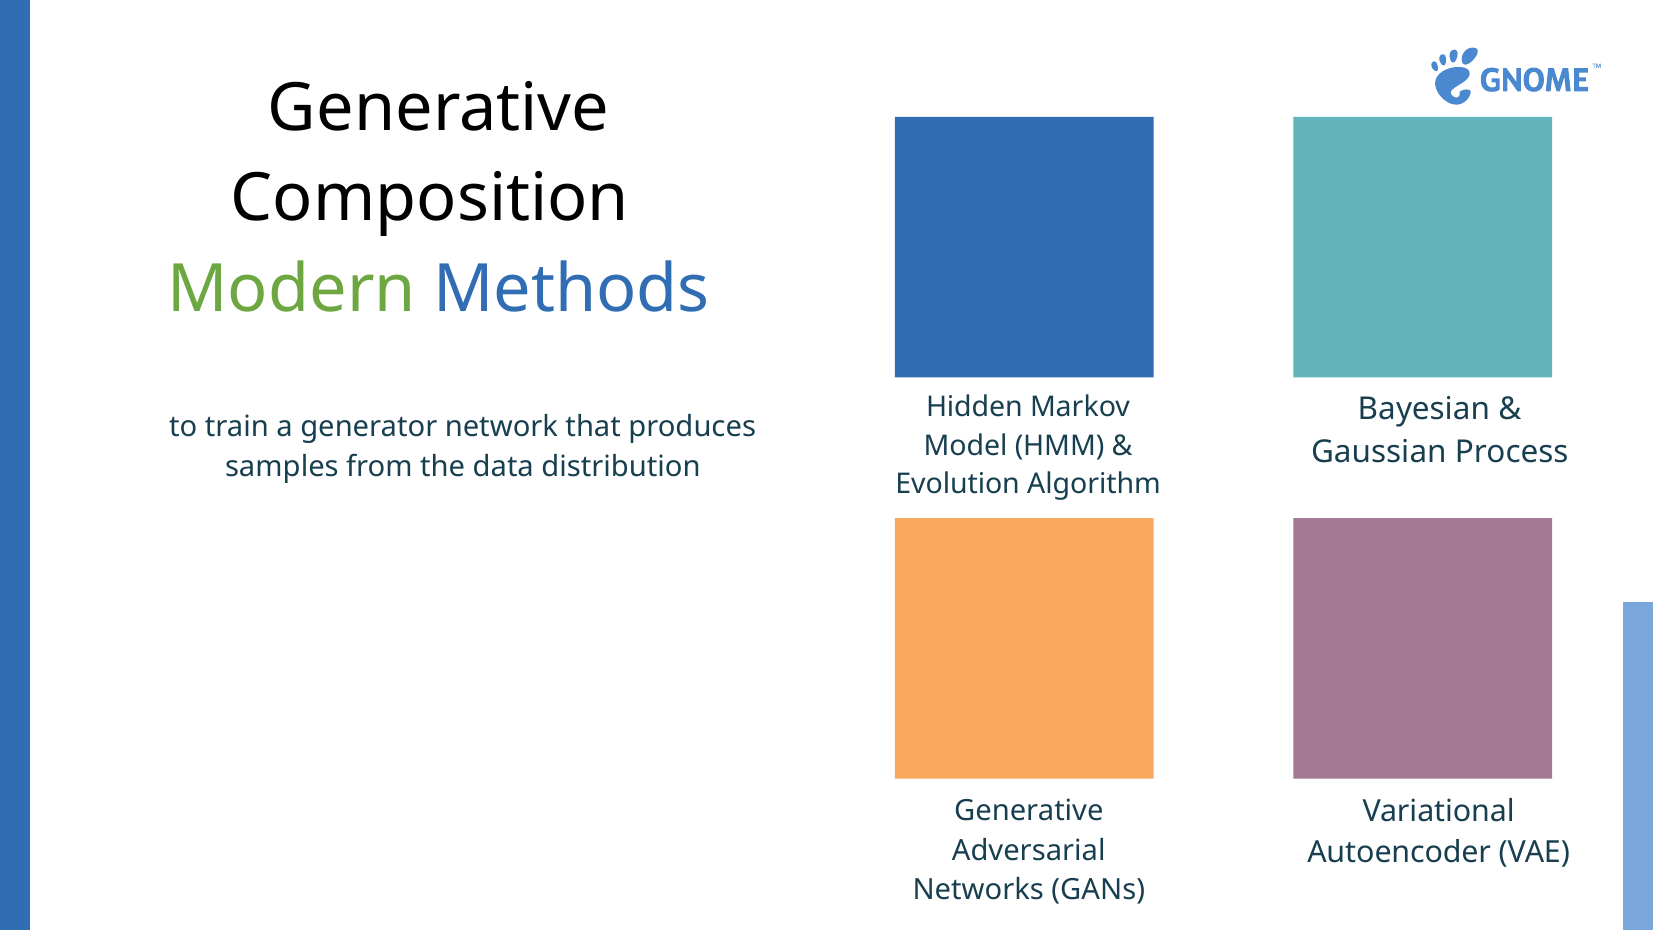

# Generative Composition Modern Methods
Hidden Markov Model (HMM) & Evolution Algorithm
Bayesian & Gaussian Process
to train a generator network that produces samples from the data distribution
Generative Adversarial Networks (GANs)
Variational Autoencoder (VAE)